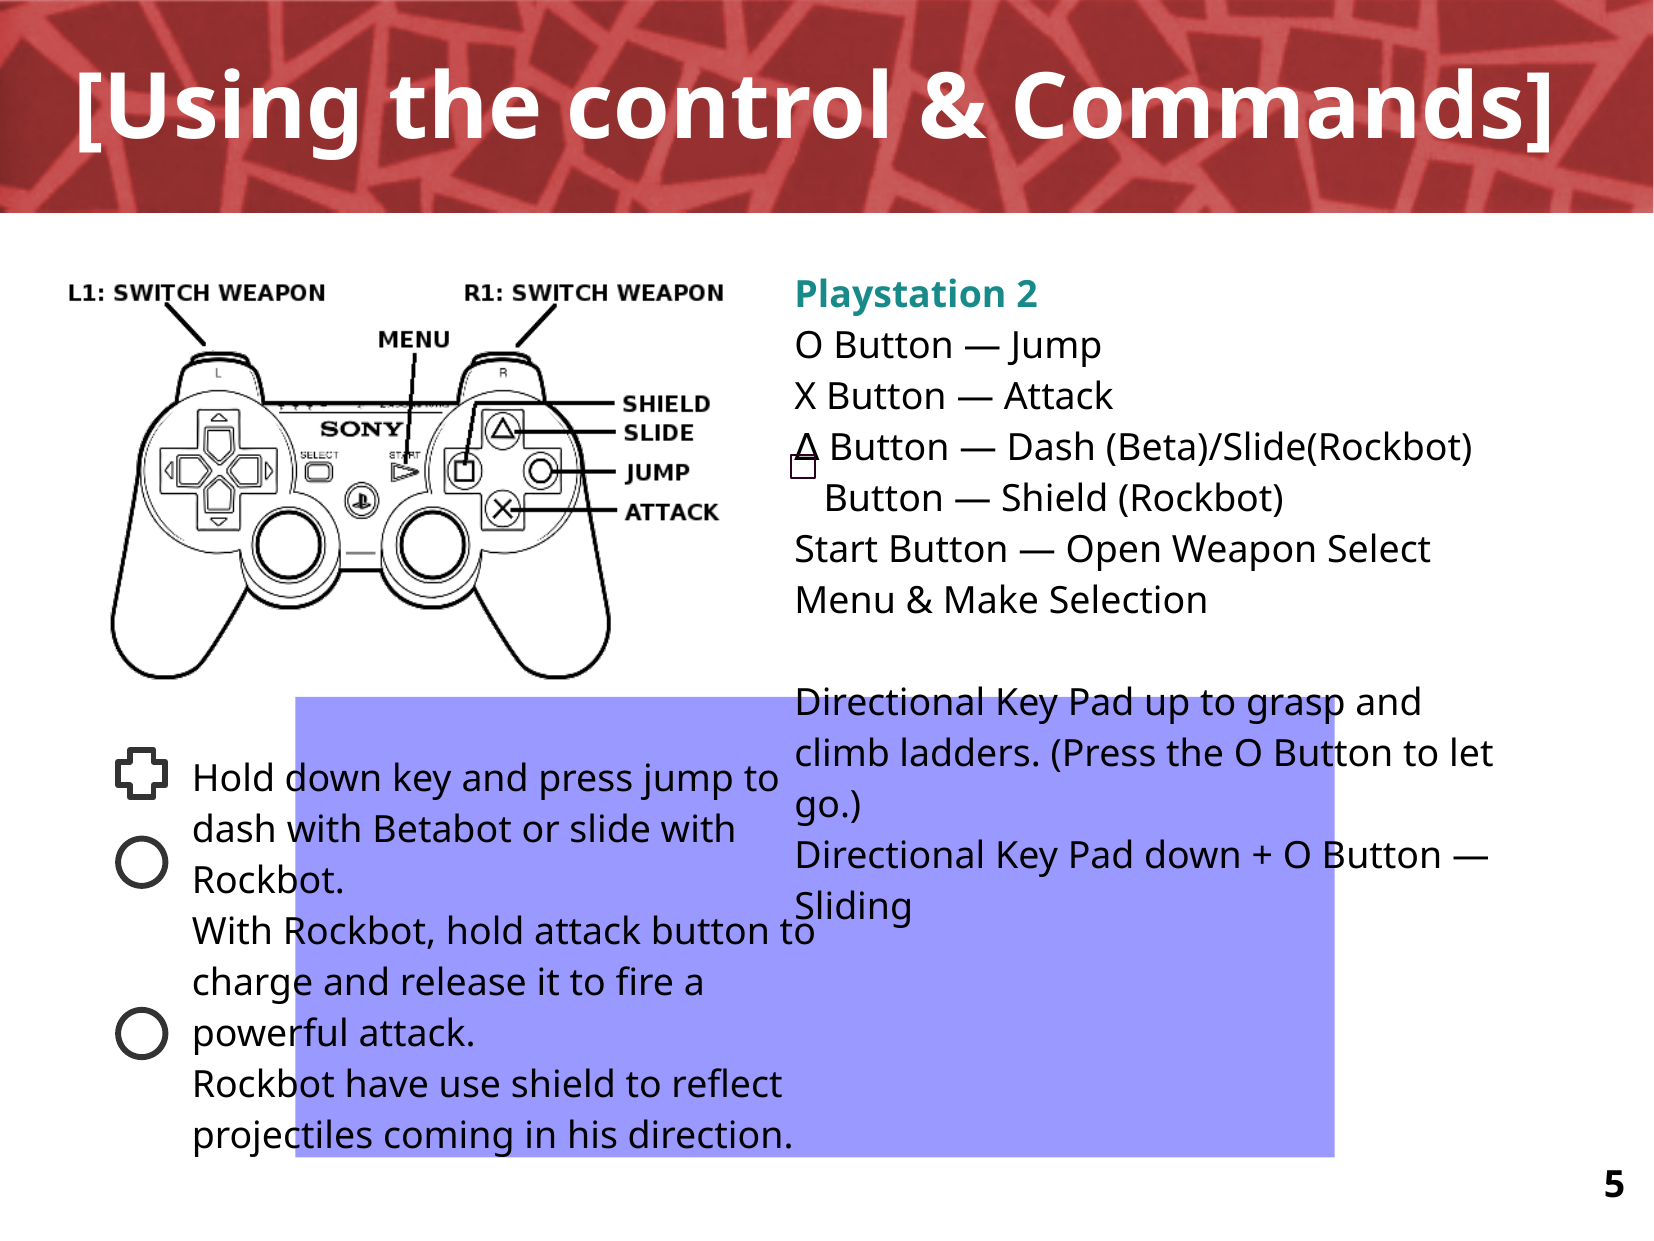

# [Using the control & Commands]
Playstation 2
O Button — Jump
X Button — Attack
∆ Button — Dash (Beta)/Slide(Rockbot)
 Button — Shield (Rockbot)
Start Button — Open Weapon Select Menu & Make Selection
Directional Key Pad up to grasp and climb ladders. (Press the O Button to let go.)
Directional Key Pad down + O Button — Sliding
Hold down key and press jump to dash with Betabot or slide with Rockbot.
With Rockbot, hold attack button to charge and release it to fire a powerful attack.
Rockbot have use shield to reflect projectiles coming in his direction.
5